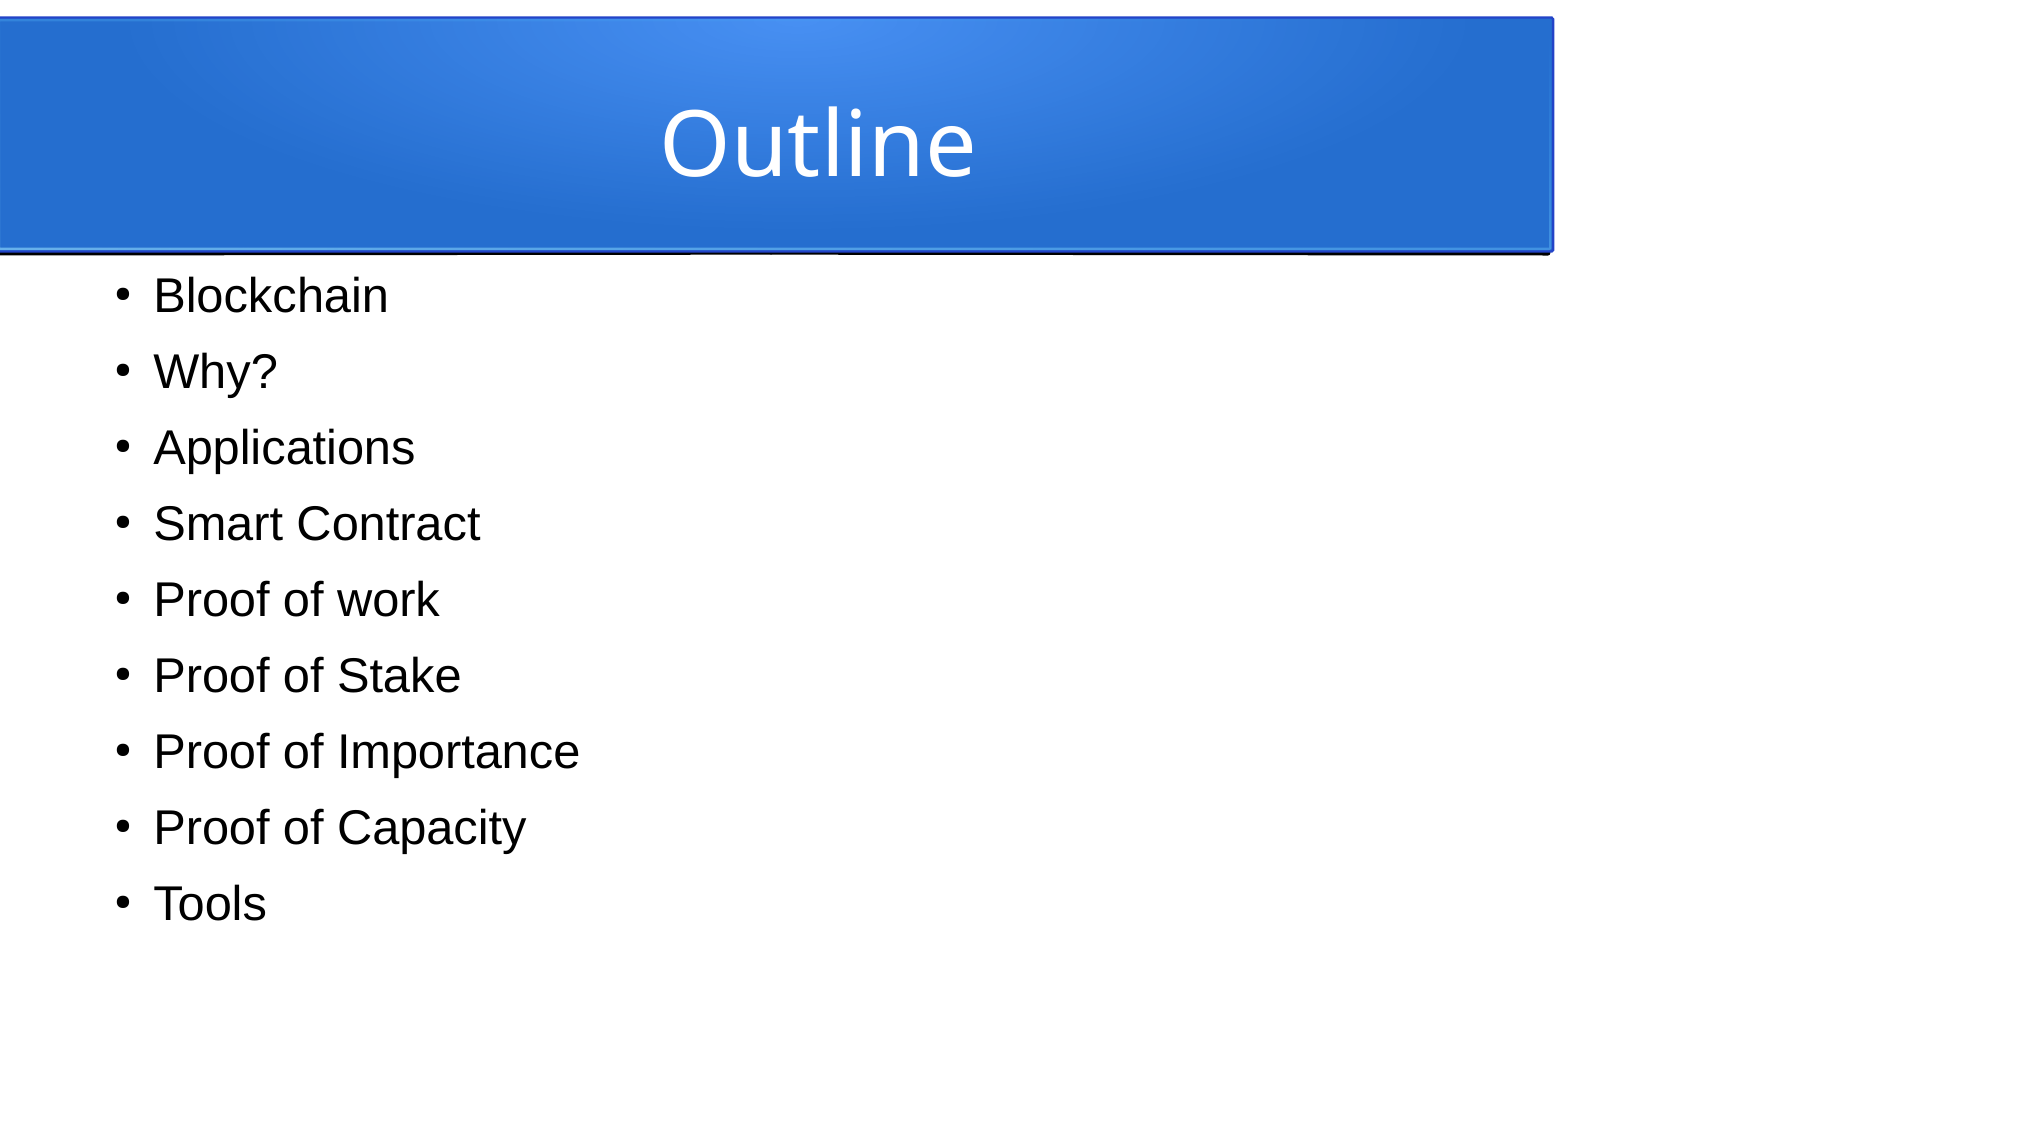

# Outline
Blockchain
Why?
Applications
Smart Contract
Proof of work
Proof of Stake
Proof of Importance
Proof of Capacity
Tools